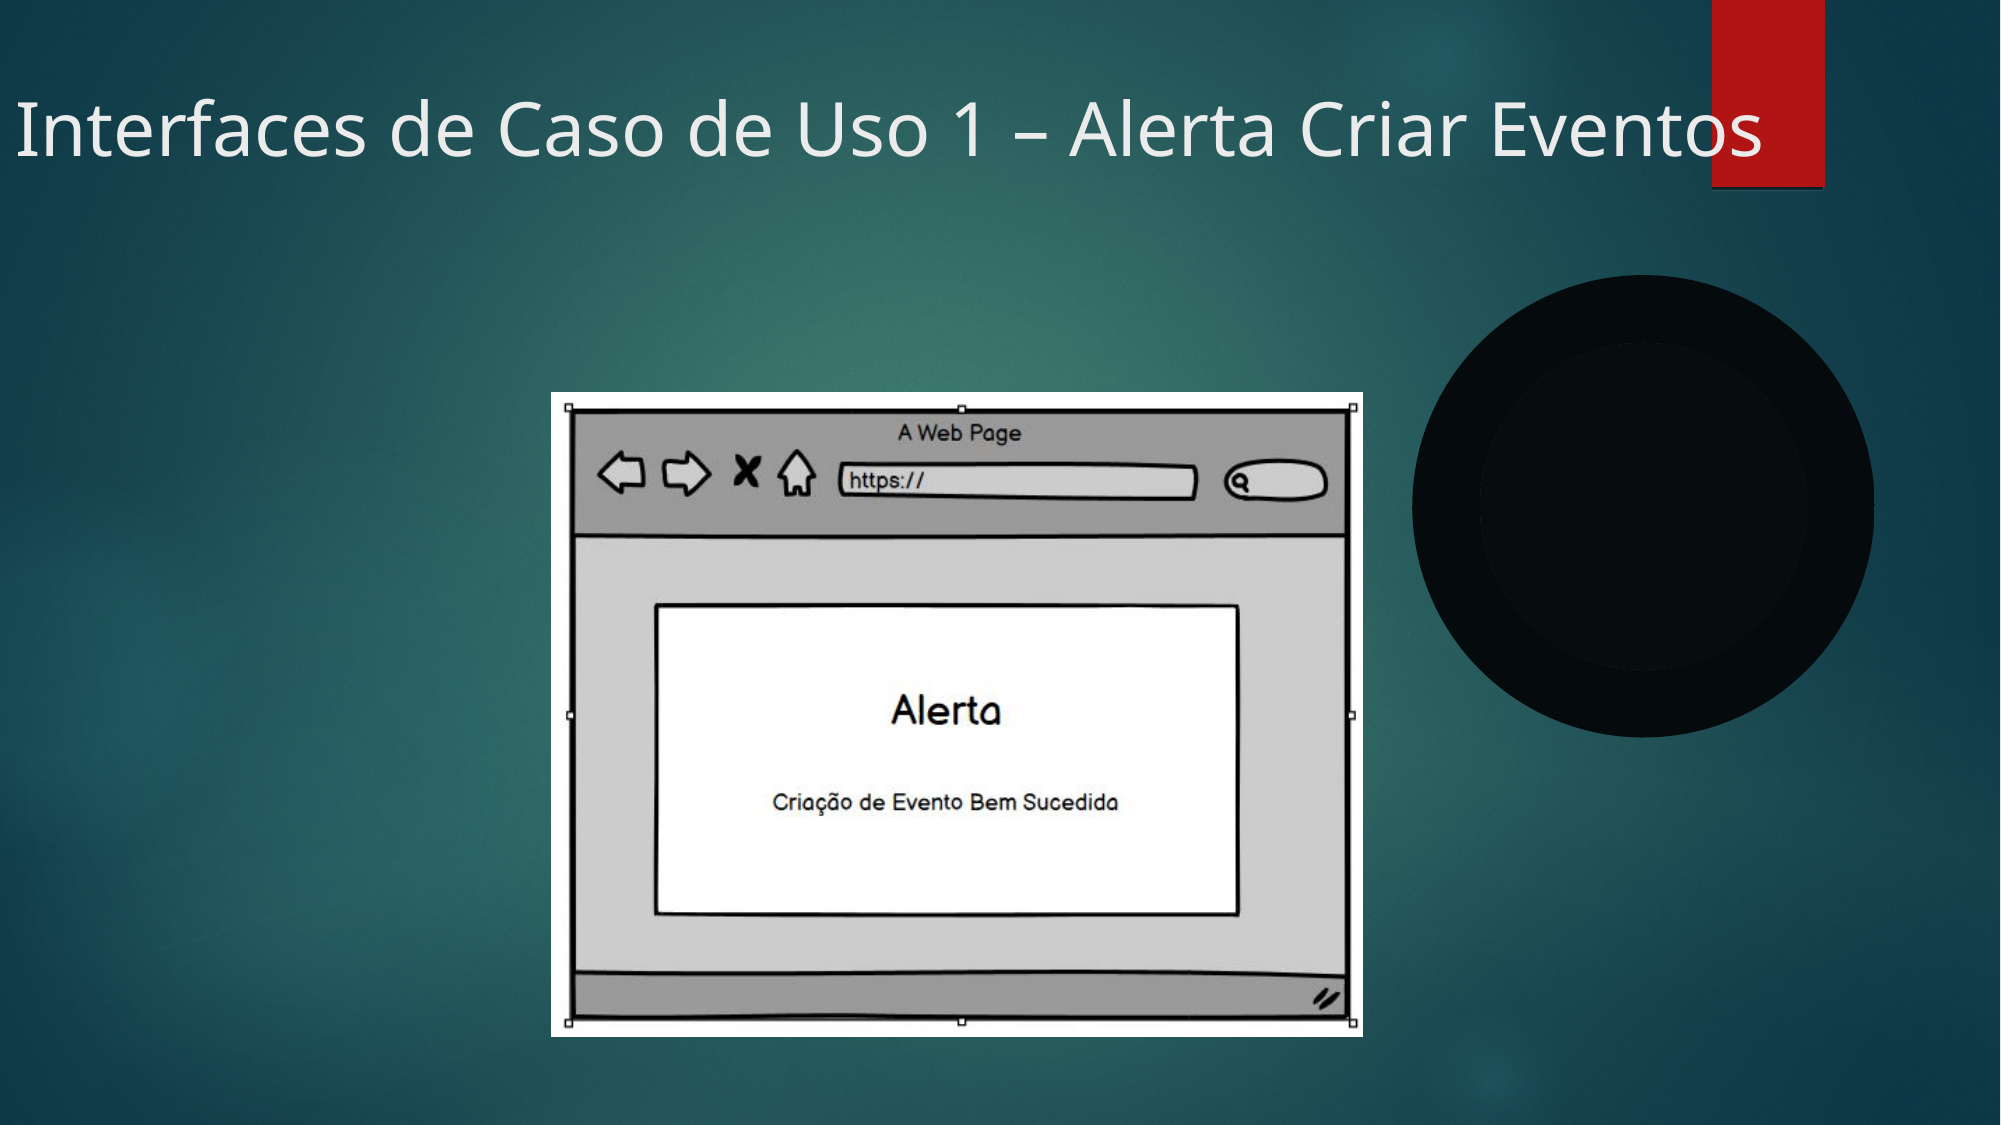

# Interfaces de Caso de Uso 1 – Alerta Criar Eventos